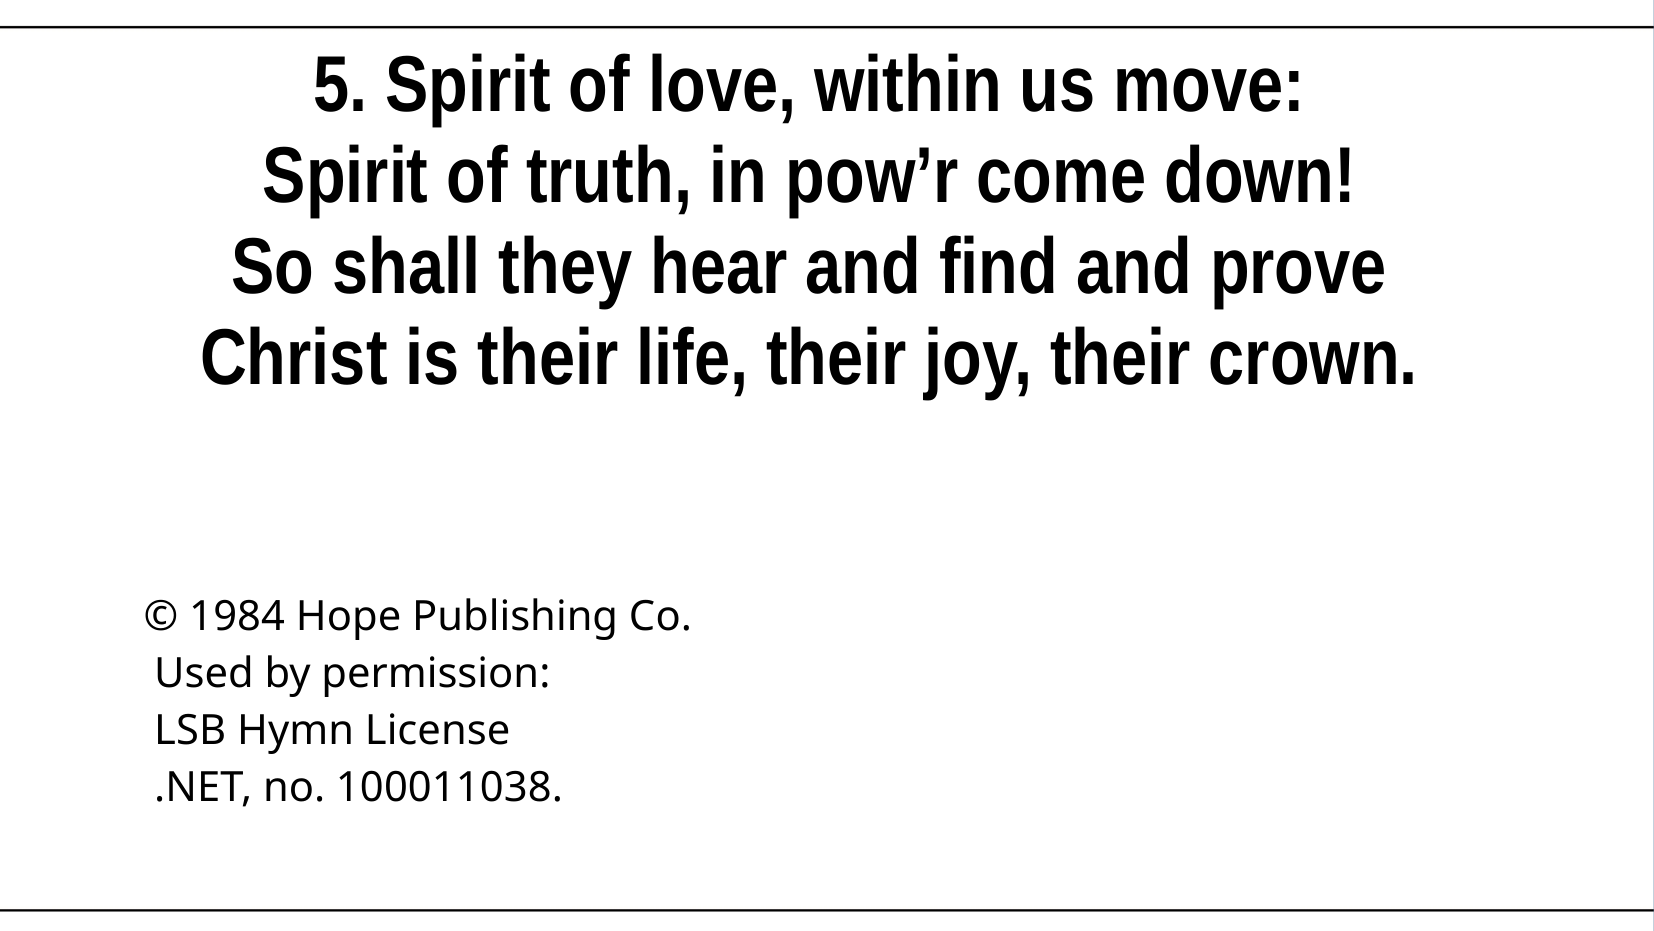

5. Spirit of love, within us move:
Spirit of truth, in pow’r come down!
So shall they hear and find and prove
Christ is their life, their joy, their crown.
 © 1984 Hope Publishing Co.
 Used by permission:
 LSB Hymn License
 .NET, no. 100011038.